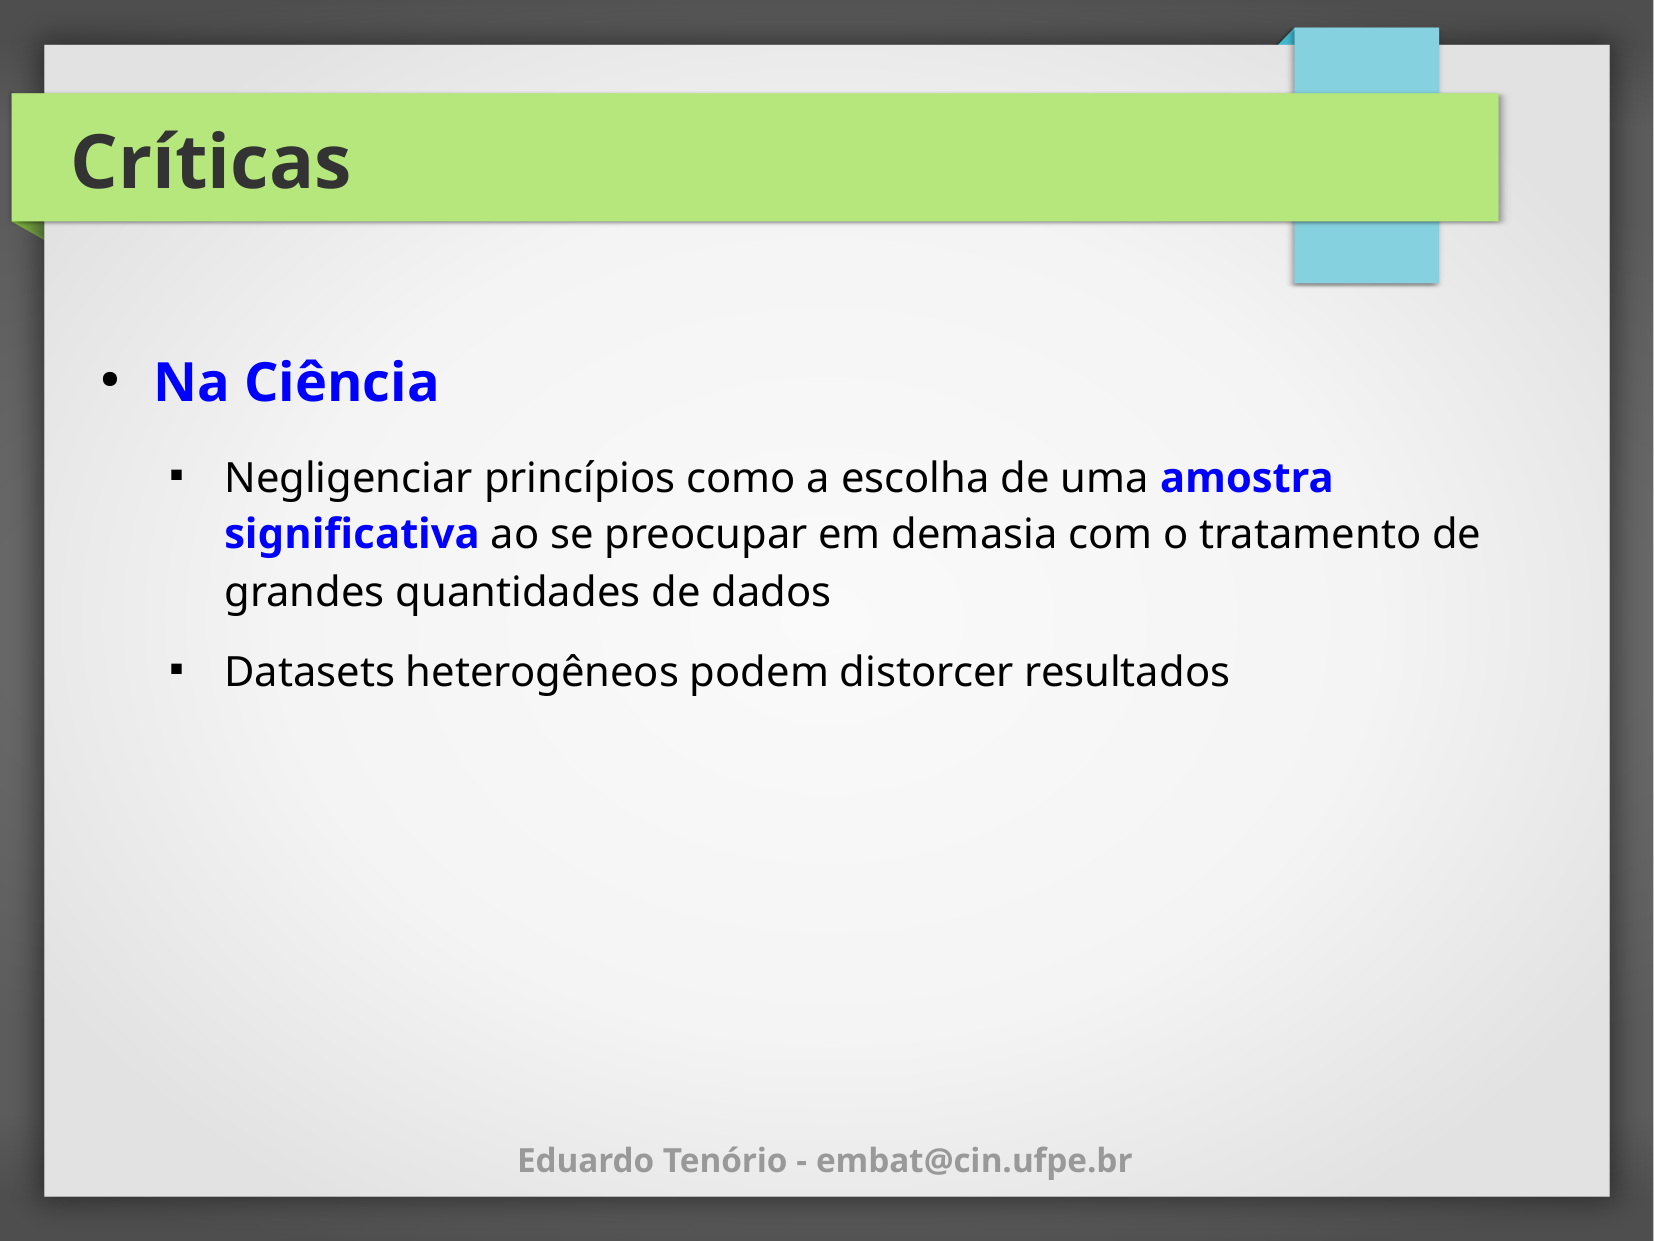

# Críticas
Na Ciência
Negligenciar princípios como a escolha de uma amostra significativa ao se preocupar em demasia com o tratamento de grandes quantidades de dados
Datasets heterogêneos podem distorcer resultados
Eduardo Tenório - embat@cin.ufpe.br